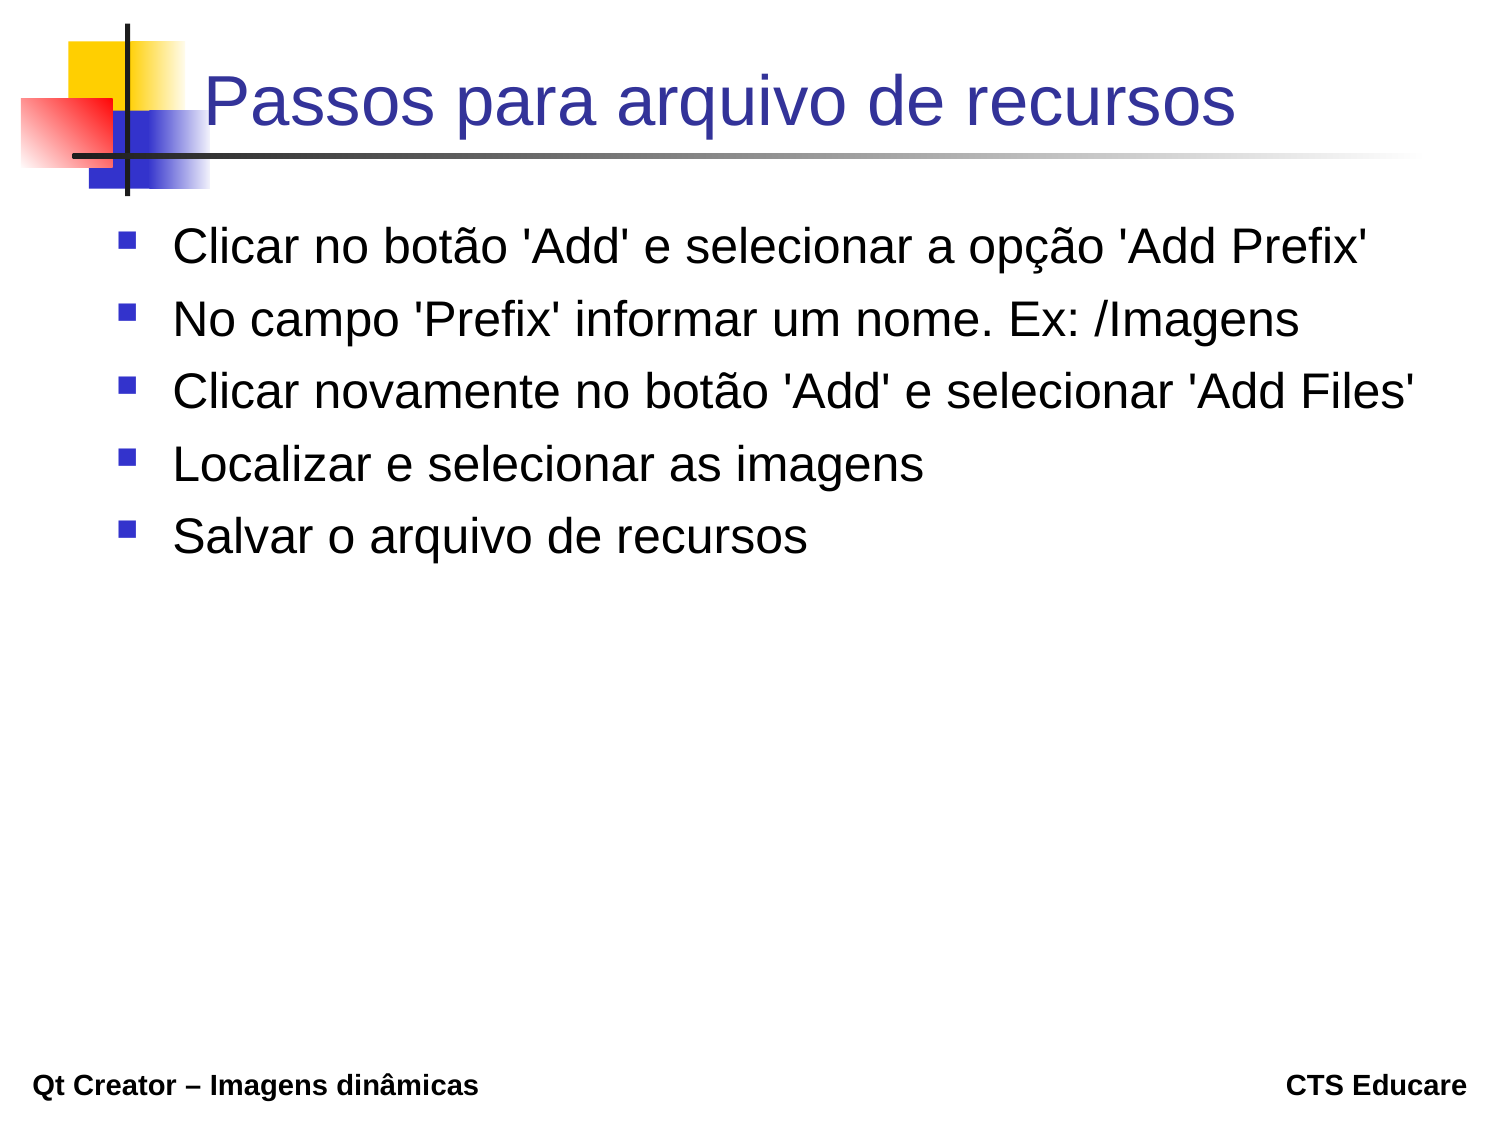

# Passos para arquivo de recursos
Clicar no botão 'Add' e selecionar a opção 'Add Prefix'
No campo 'Prefix' informar um nome. Ex: /Imagens
Clicar novamente no botão 'Add' e selecionar 'Add Files'
Localizar e selecionar as imagens
Salvar o arquivo de recursos